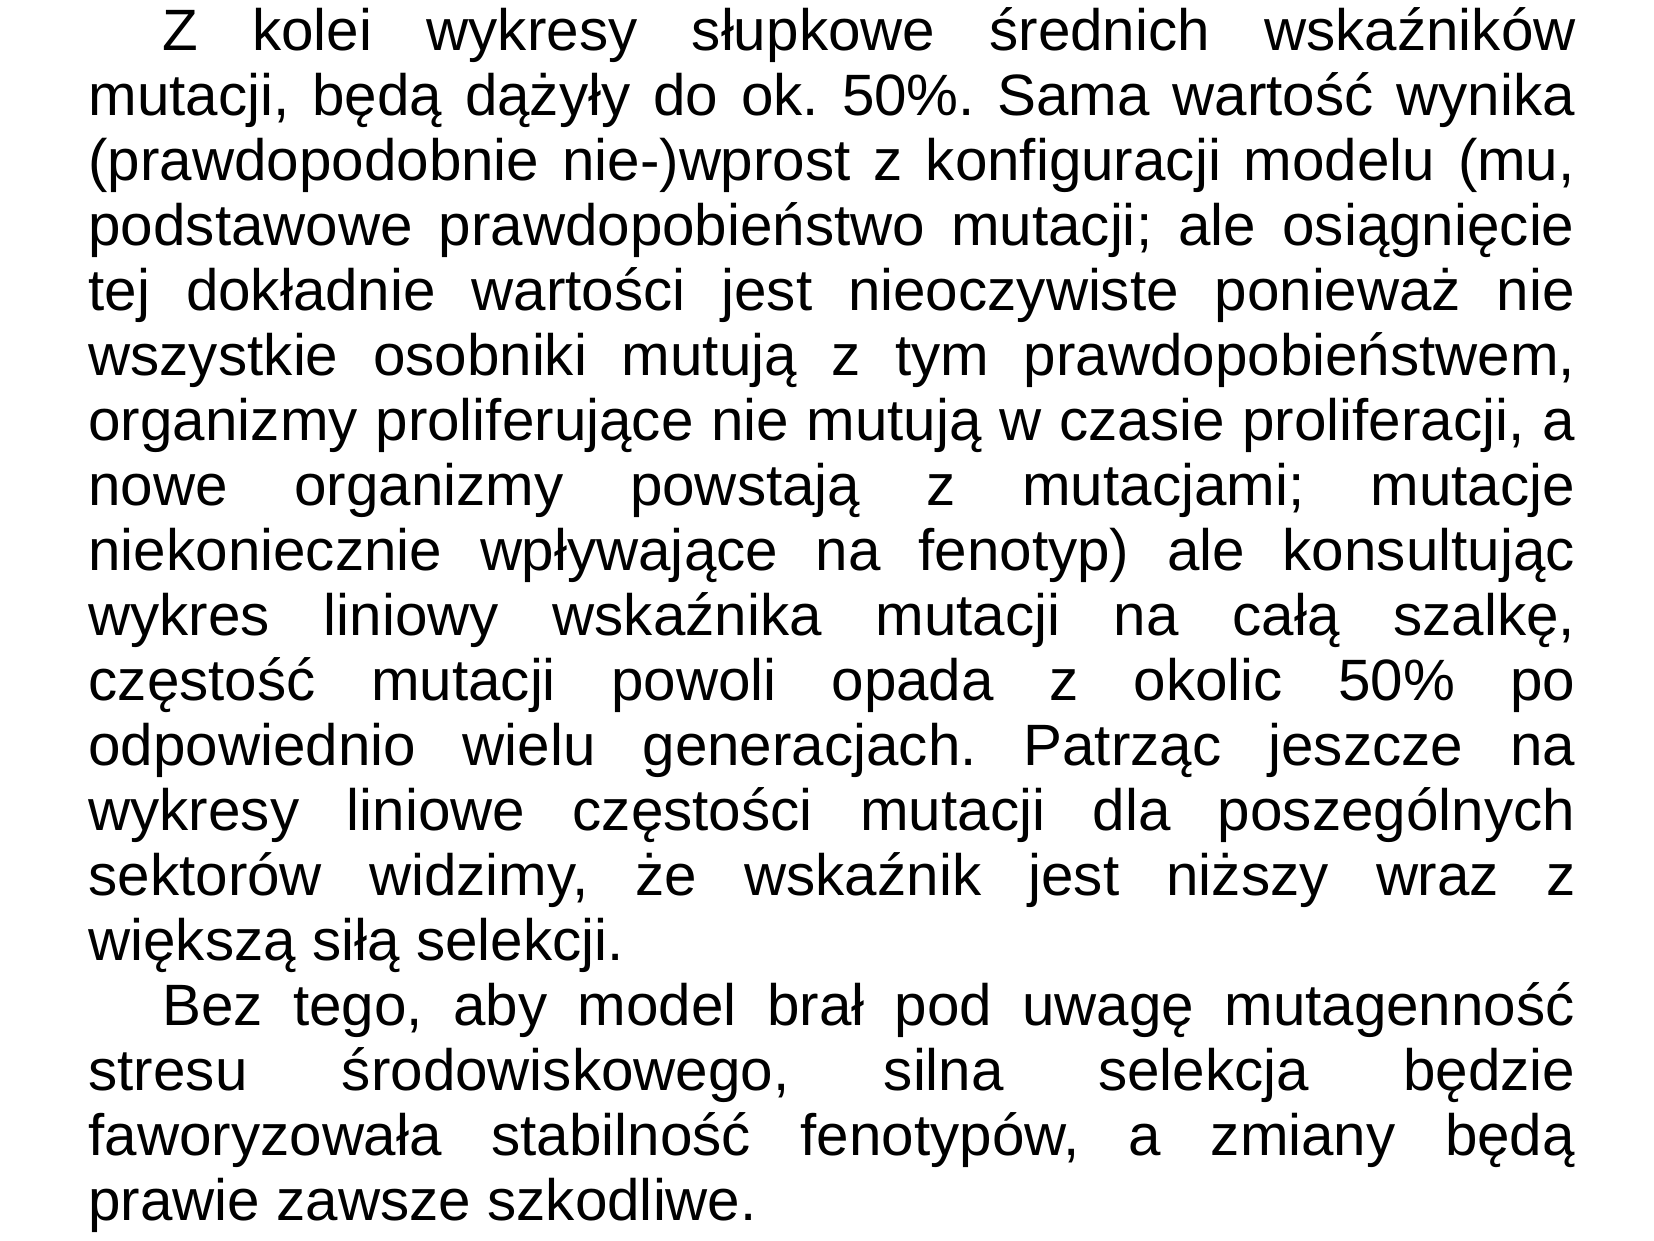

Z kolei wykresy słupkowe średnich wskaźników mutacji, będą dążyły do ok. 50%. Sama wartość wynika (prawdopodobnie nie-)wprost z konfiguracji modelu (mu, podstawowe prawdopobieństwo mutacji; ale osiągnięcie tej dokładnie wartości jest nieoczywiste ponieważ nie wszystkie osobniki mutują z tym prawdopobieństwem, organizmy proliferujące nie mutują w czasie proliferacji, a nowe organizmy powstają z mutacjami; mutacje niekoniecznie wpływające na fenotyp) ale konsultując wykres liniowy wskaźnika mutacji na całą szalkę, częstość mutacji powoli opada z okolic 50% po odpowiednio wielu generacjach. Patrząc jeszcze na wykresy liniowe częstości mutacji dla poszególnych sektorów widzimy, że wskaźnik jest niższy wraz z większą siłą selekcji.
	Bez tego, aby model brał pod uwagę mutagenność stresu środowiskowego, silna selekcja będzie faworyzowała stabilność fenotypów, a zmiany będą prawie zawsze szkodliwe.
#